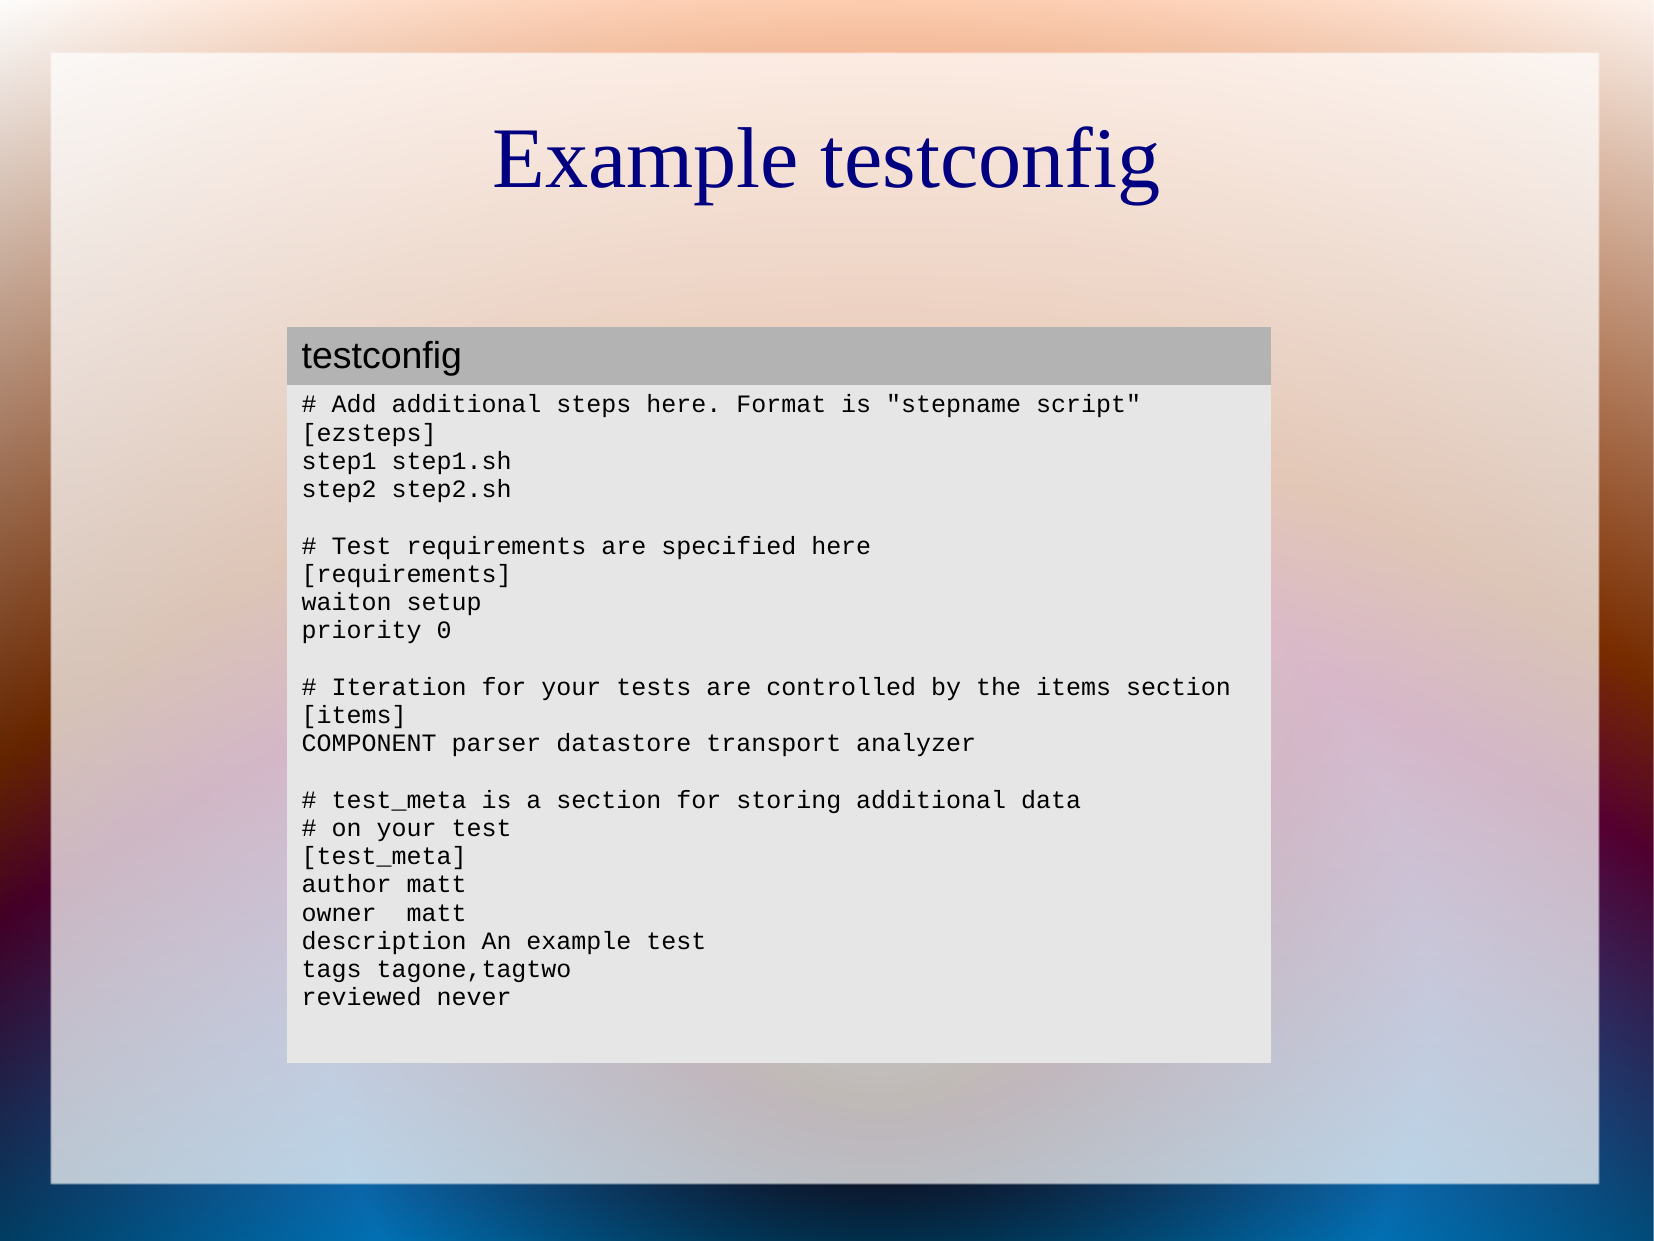

# Example testconfig
| testconfig |
| --- |
| # Add additional steps here. Format is "stepname script" [ezsteps] step1 step1.sh step2 step2.sh # Test requirements are specified here [requirements] waiton setup priority 0 # Iteration for your tests are controlled by the items section [items] COMPONENT parser datastore transport analyzer # test\_meta is a section for storing additional data # on your test [test\_meta] author matt owner matt description An example test tags tagone,tagtwo reviewed never |